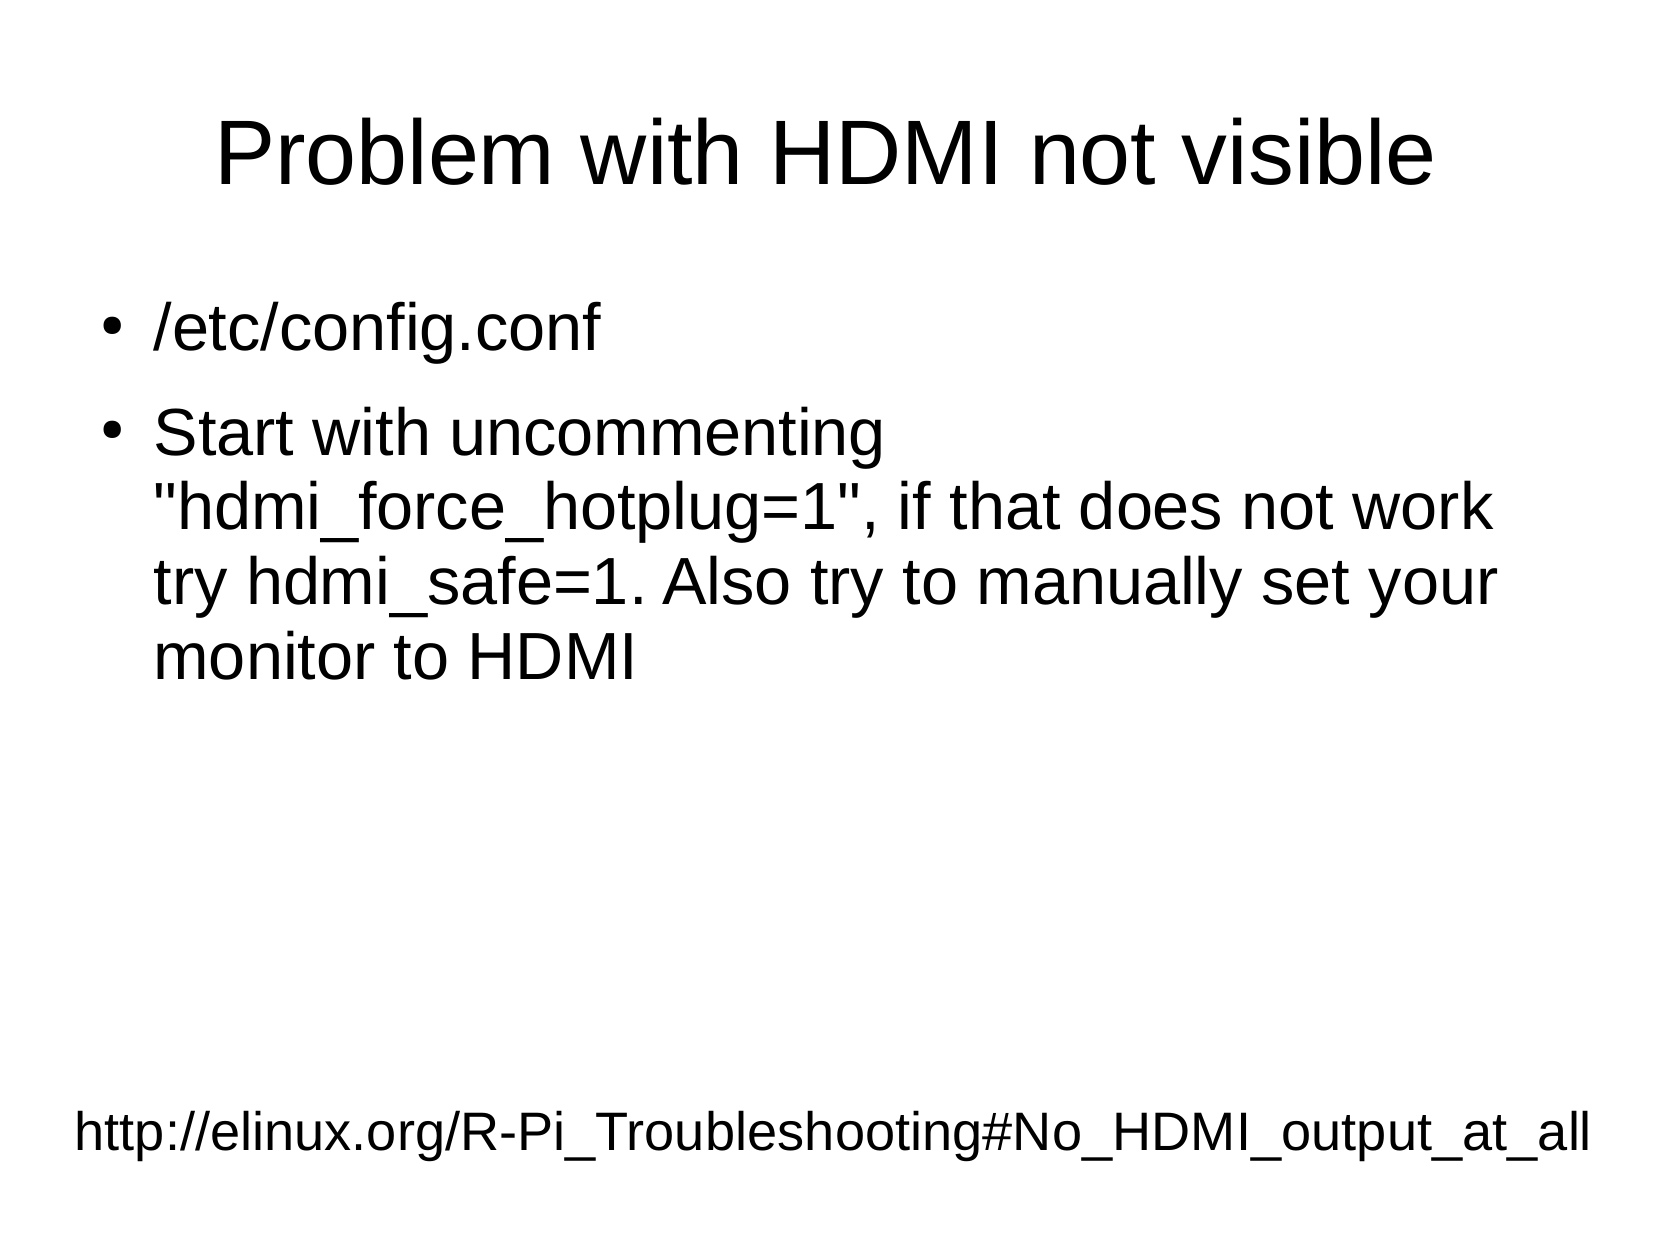

# Problem with HDMI not visible
/etc/config.conf
Start with uncommenting "hdmi_force_hotplug=1", if that does not work try hdmi_safe=1. Also try to manually set your monitor to HDMI
http://elinux.org/R-Pi_Troubleshooting#No_HDMI_output_at_all